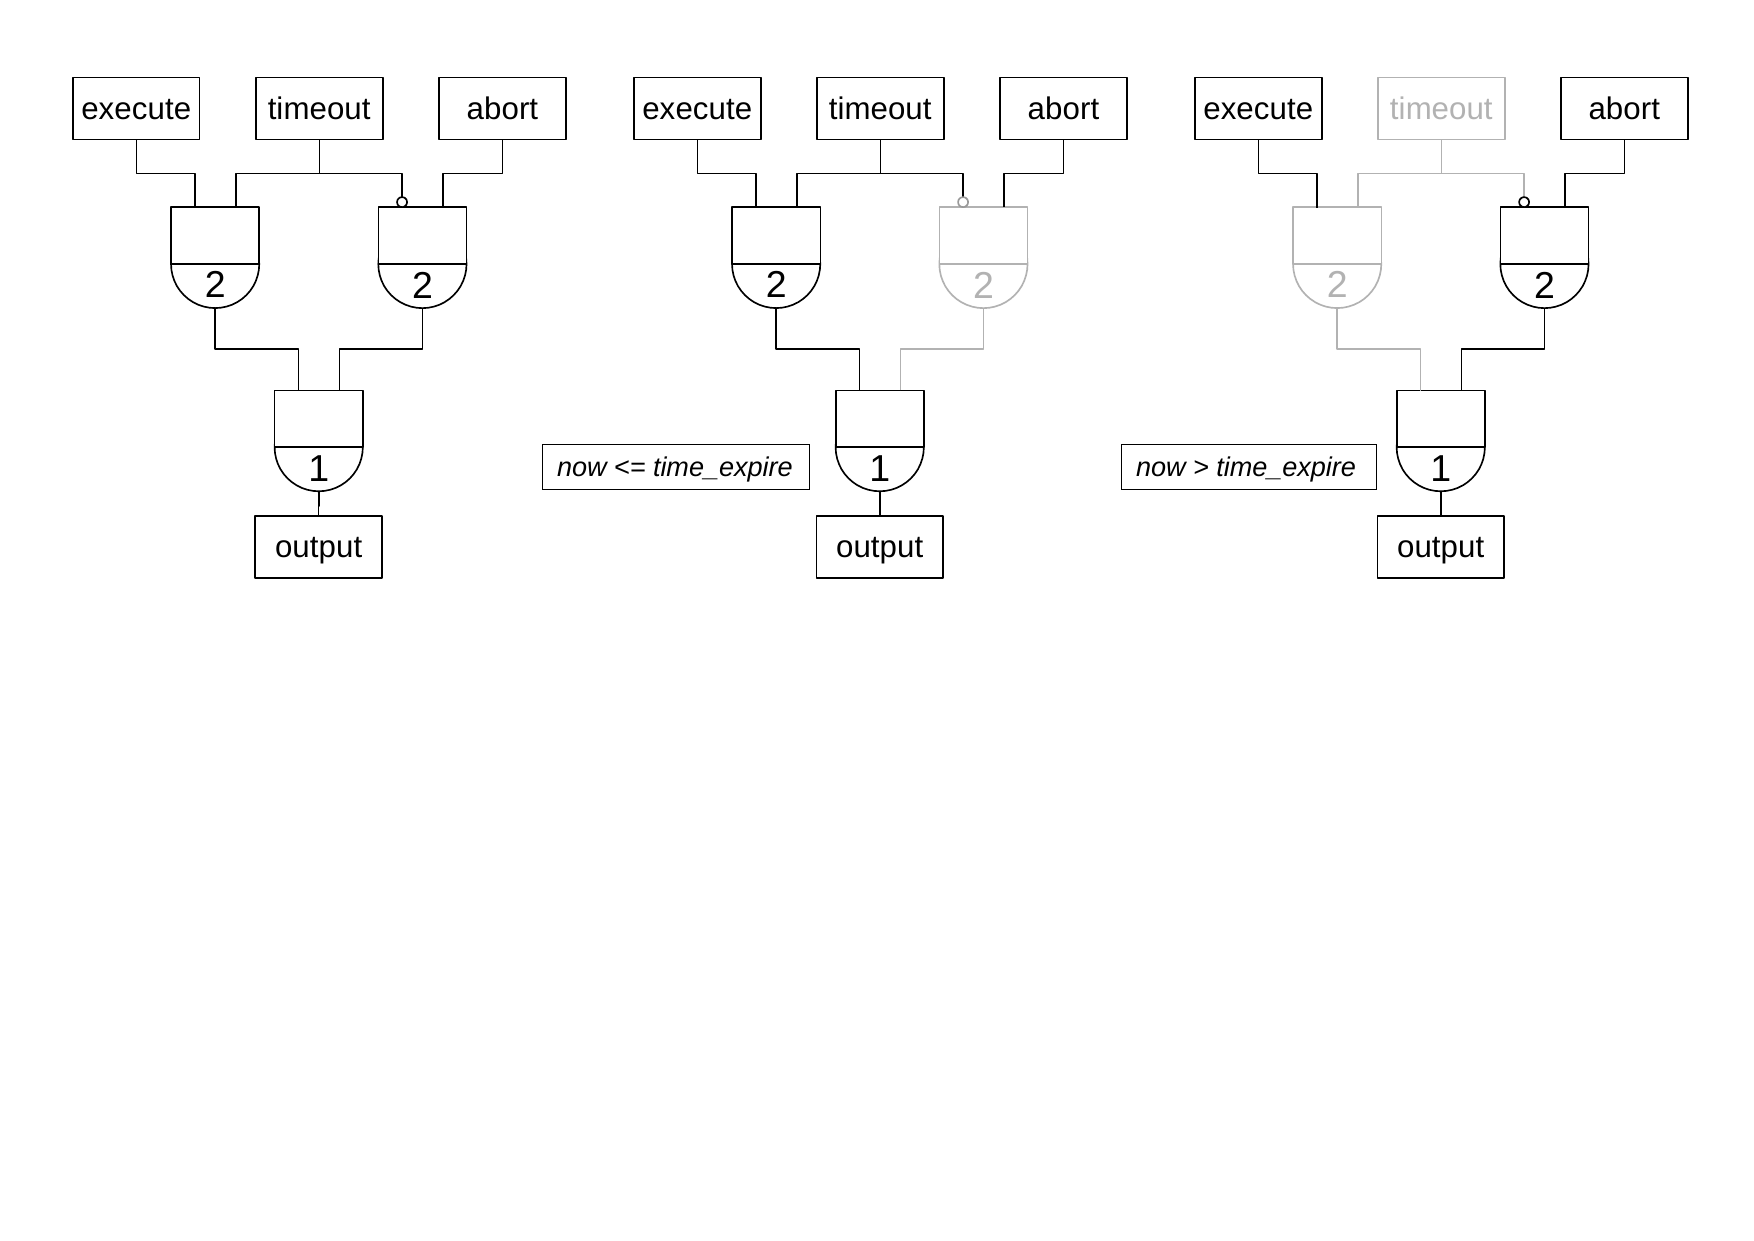

execute
timeout
abort
execute
timeout
abort
execute
timeout
abort
2
2
2
2
2
2
1
1
1
now <= time_expire
now > time_expire
output
output
output